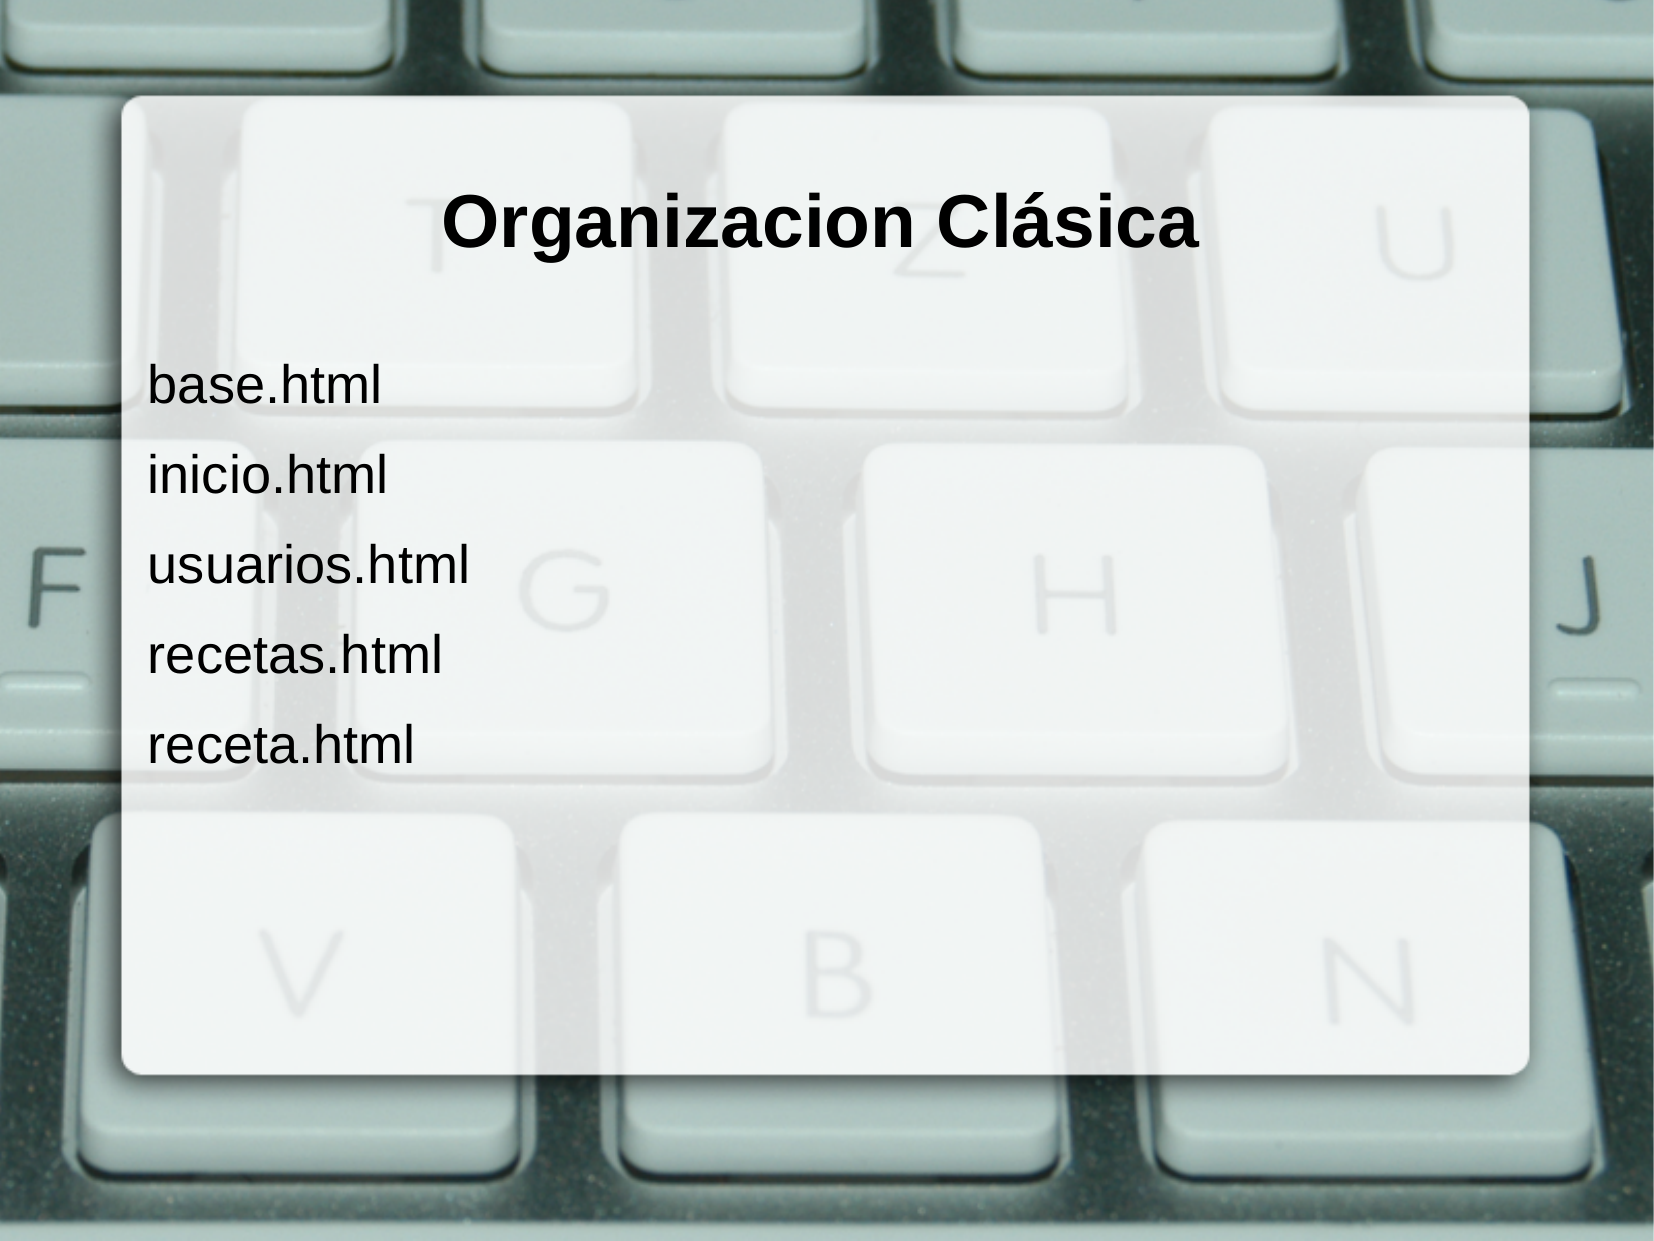

# Organizacion Clásica
base.html
inicio.html
usuarios.html
recetas.html
receta.html